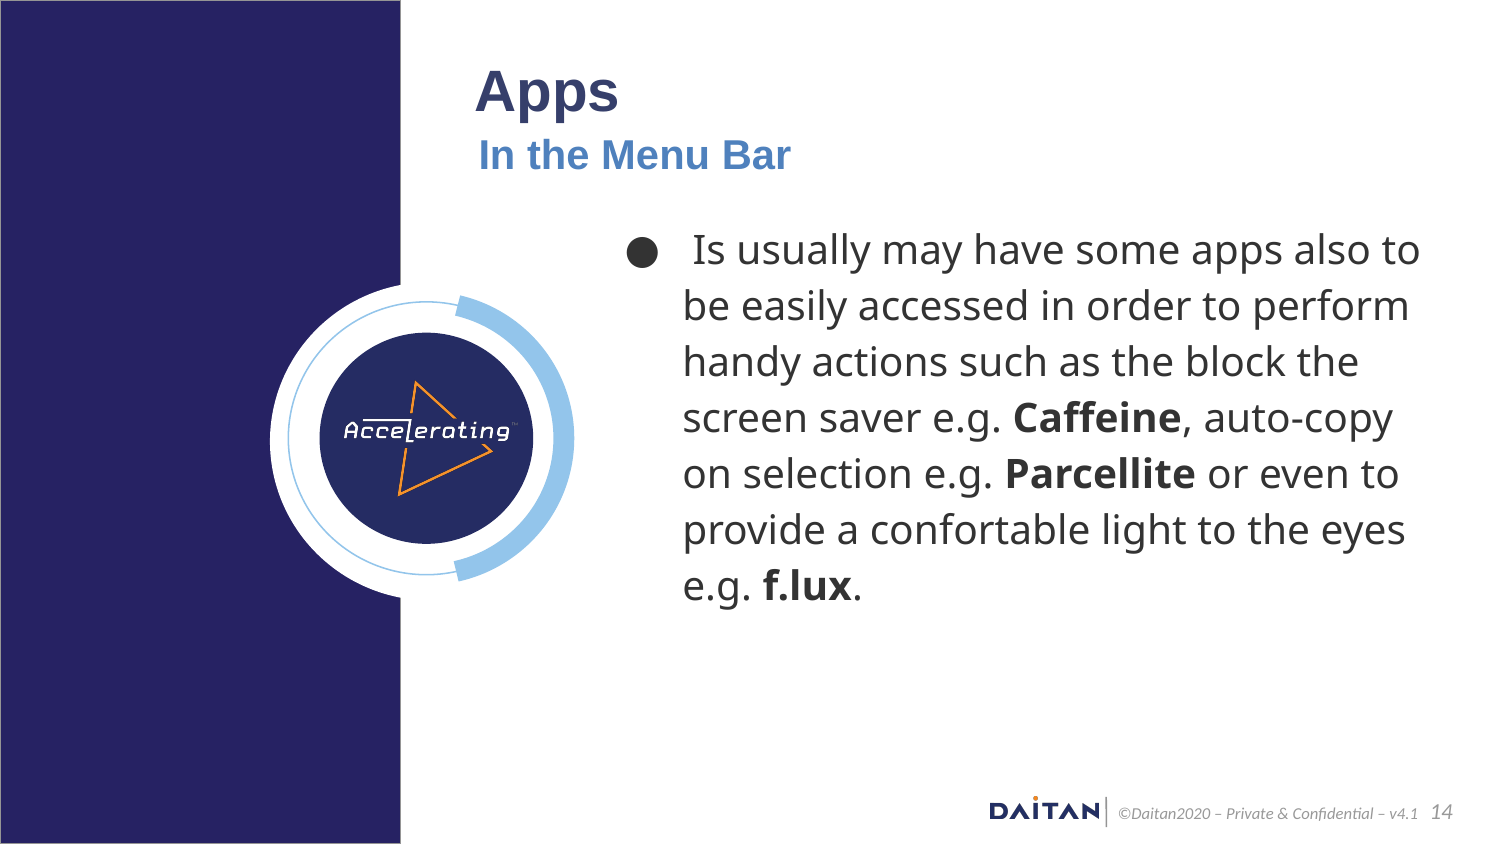

Apps
In the Menu Bar
 Is usually may have some apps also to be easily accessed in order to perform handy actions such as the block the screen saver e.g. Caffeine, auto-copy on selection e.g. Parcellite or even to provide a confortable light to the eyes e.g. f.lux.
#